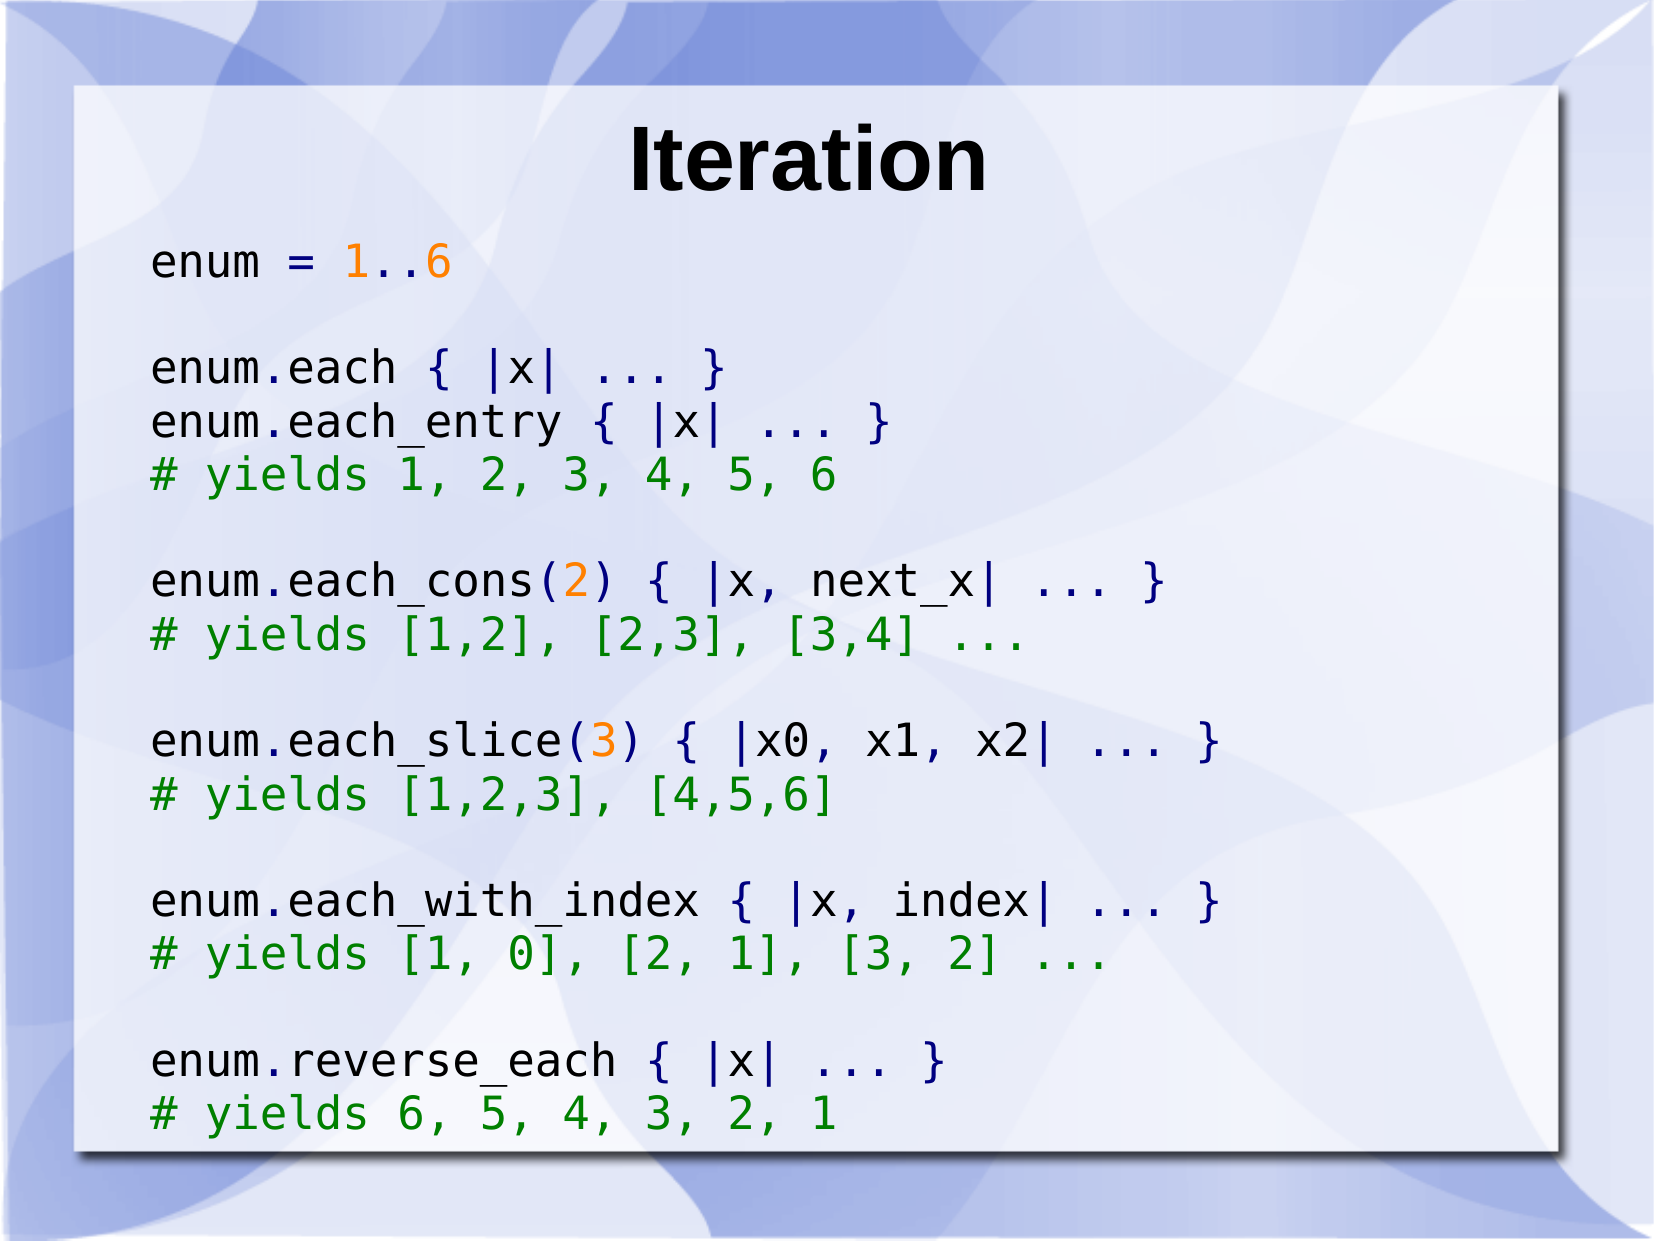

# Iteration
enum = 1..6
enum.each { |x| ... }
enum.each_entry { |x| ... }
# yields 1, 2, 3, 4, 5, 6
enum.each_cons(2) { |x, next_x| ... }
# yields [1,2], [2,3], [3,4] ...
enum.each_slice(3) { |x0, x1, x2| ... }
# yields [1,2,3], [4,5,6]
enum.each_with_index { |x, index| ... }
# yields [1, 0], [2, 1], [3, 2] ...
enum.reverse_each { |x| ... }
# yields 6, 5, 4, 3, 2, 1